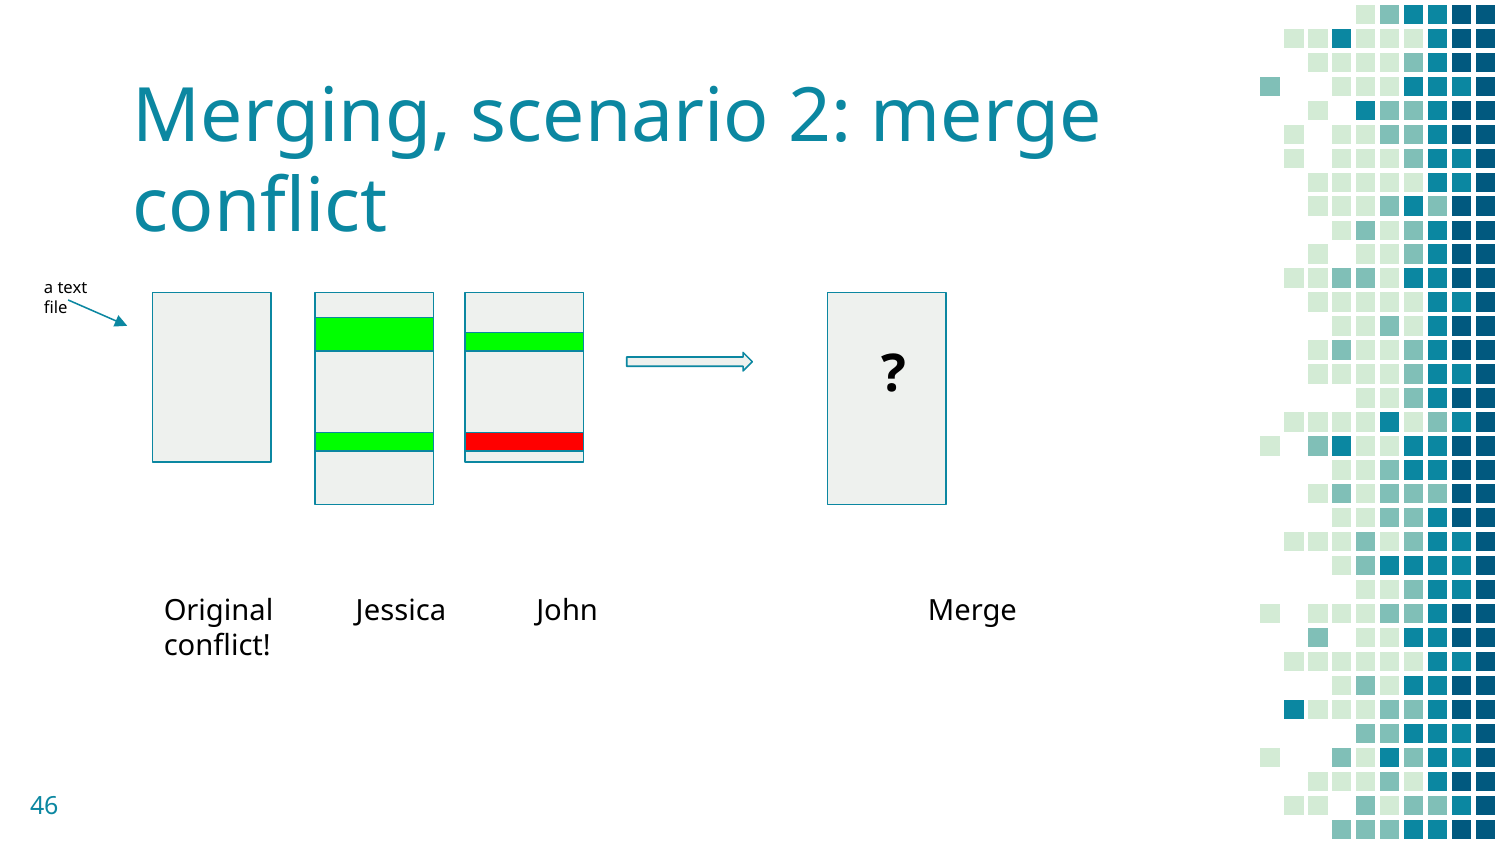

# Merging, scenario 2: merge conflict
a text file
?
Original Jessica John Merge conflict!